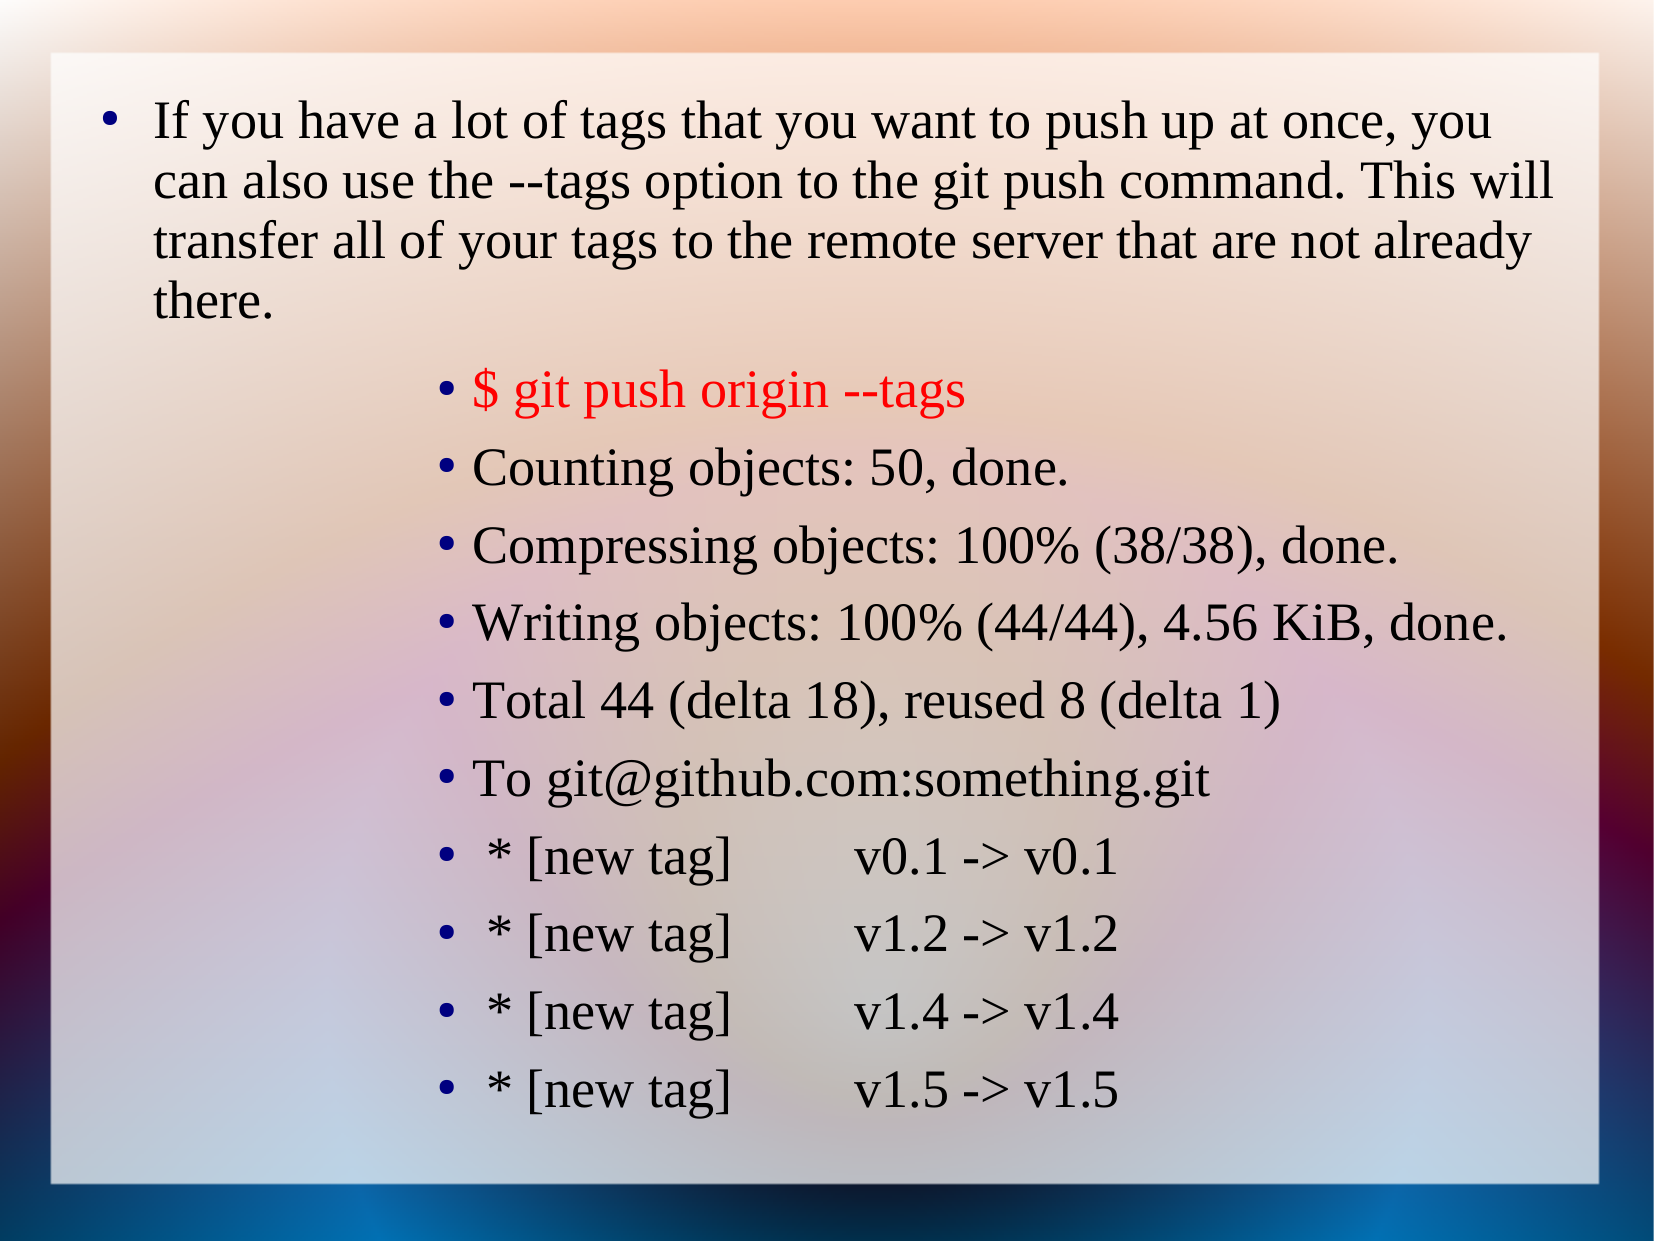

# If you have a lot of tags that you want to push up at once, you can also use the --tags option to the git push command. This will transfer all of your tags to the remote server that are not already there.
$ git push origin --tags
Counting objects: 50, done.
Compressing objects: 100% (38/38), done.
Writing objects: 100% (44/44), 4.56 KiB, done.
Total 44 (delta 18), reused 8 (delta 1)
To git@github.com:something.git
 * [new tag] v0.1 -> v0.1
 * [new tag] v1.2 -> v1.2
 * [new tag] v1.4 -> v1.4
 * [new tag] v1.5 -> v1.5